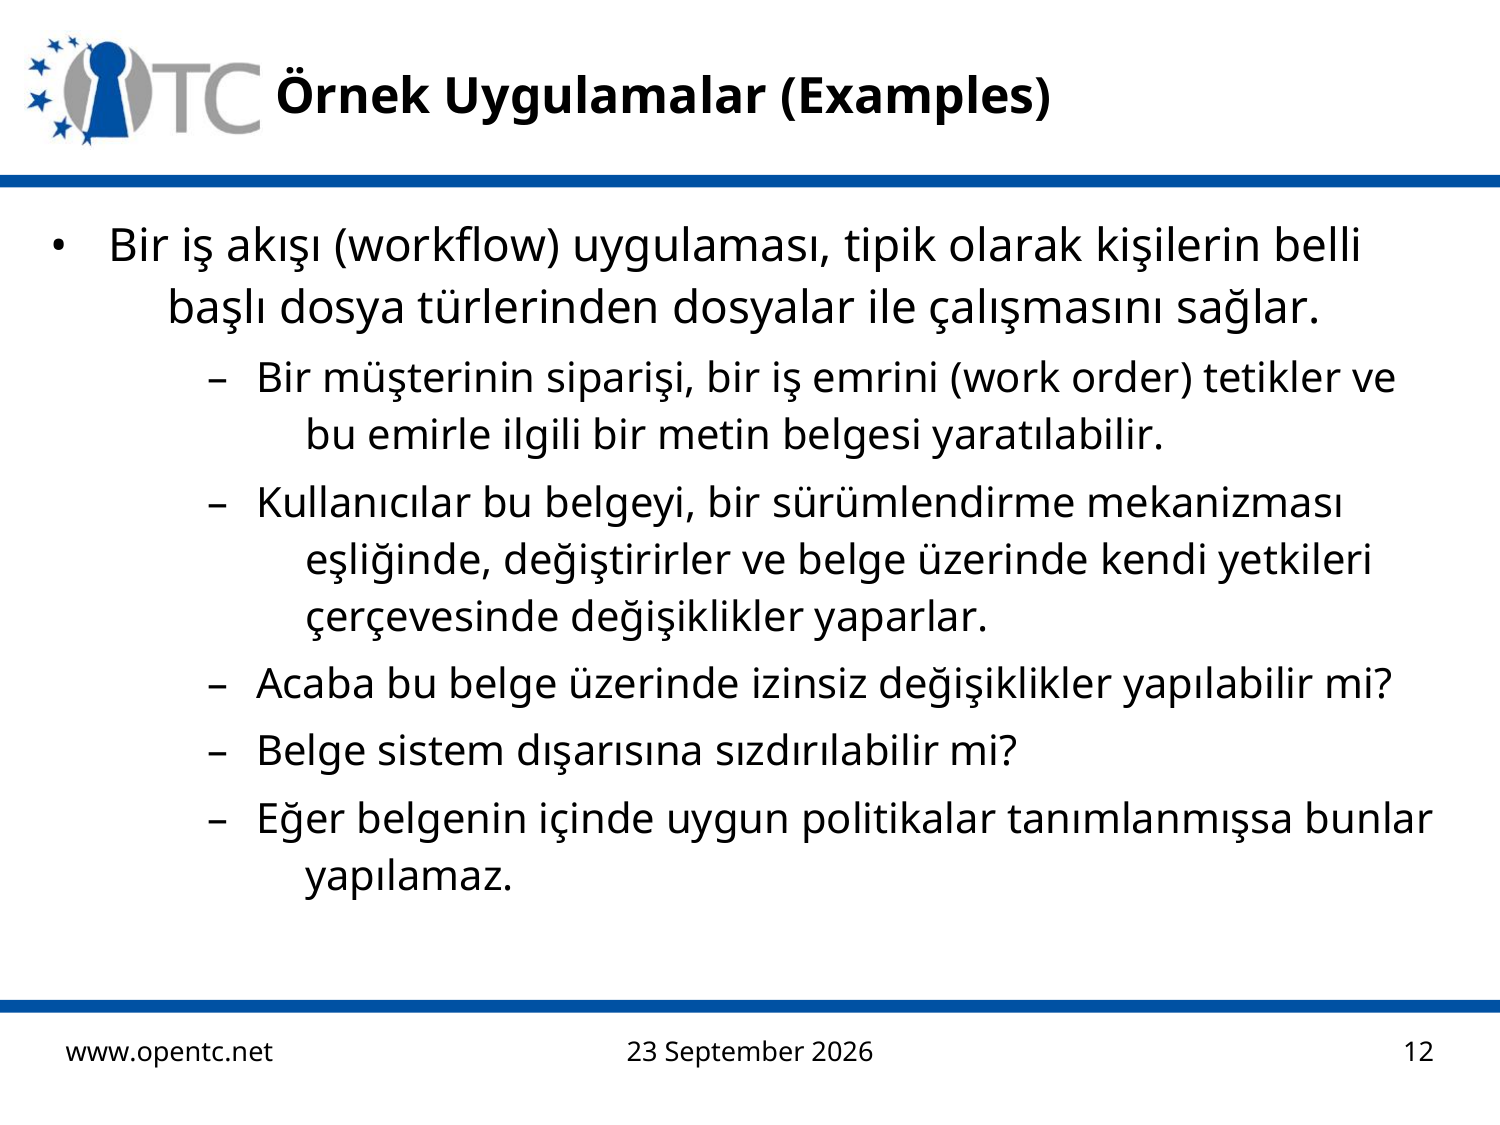

# Örnek Uygulamalar (Examples)
Bir iş akışı (workflow) uygulaması, tipik olarak kişilerin belli başlı dosya türlerinden dosyalar ile çalışmasını sağlar.
Bir müşterinin siparişi, bir iş emrini (work order) tetikler ve bu emirle ilgili bir metin belgesi yaratılabilir.
Kullanıcılar bu belgeyi, bir sürümlendirme mekanizması eşliğinde, değiştirirler ve belge üzerinde kendi yetkileri çerçevesinde değişiklikler yaparlar.
Acaba bu belge üzerinde izinsiz değişiklikler yapılabilir mi?
Belge sistem dışarısına sızdırılabilir mi?
Eğer belgenin içinde uygun politikalar tanımlanmışsa bunlar yapılamaz.